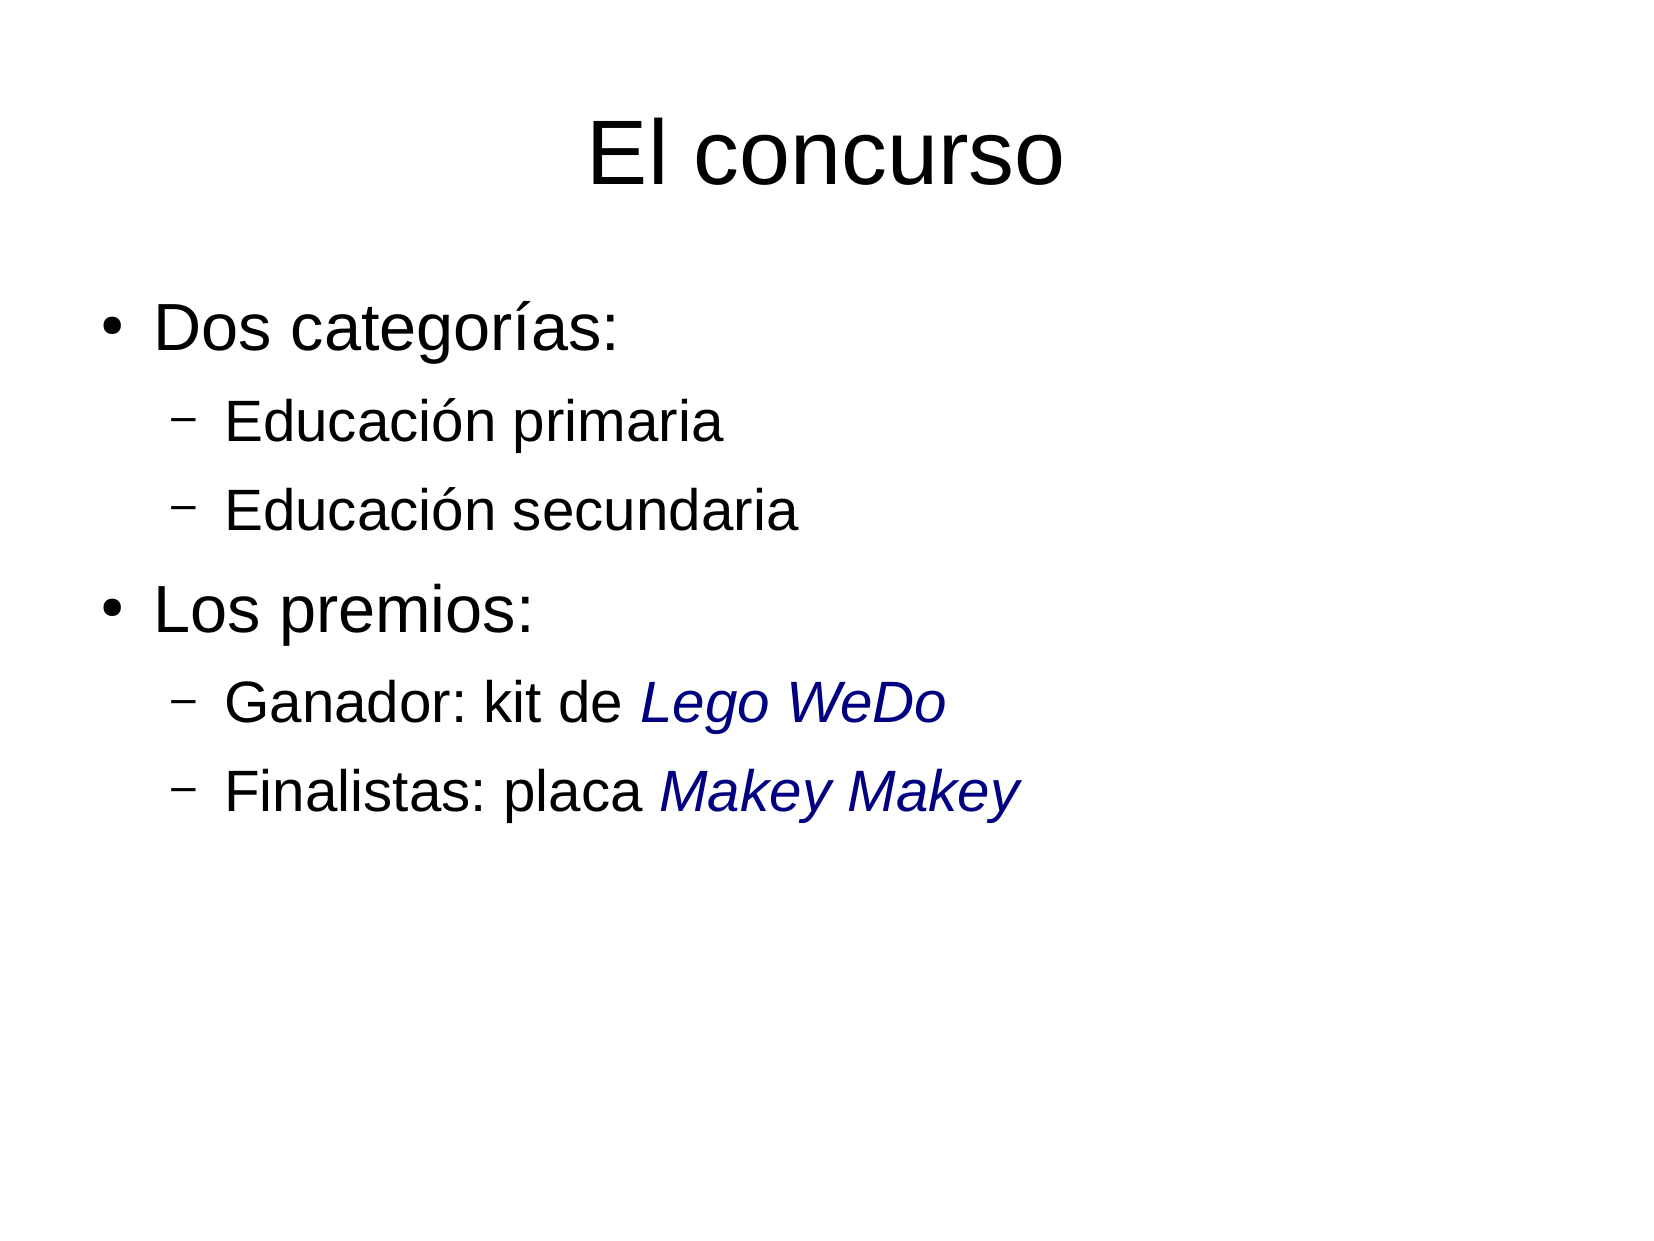

# El concurso
Dos categorías:
Educación primaria
Educación secundaria
Los premios:
Ganador: kit de Lego WeDo
Finalistas: placa Makey Makey